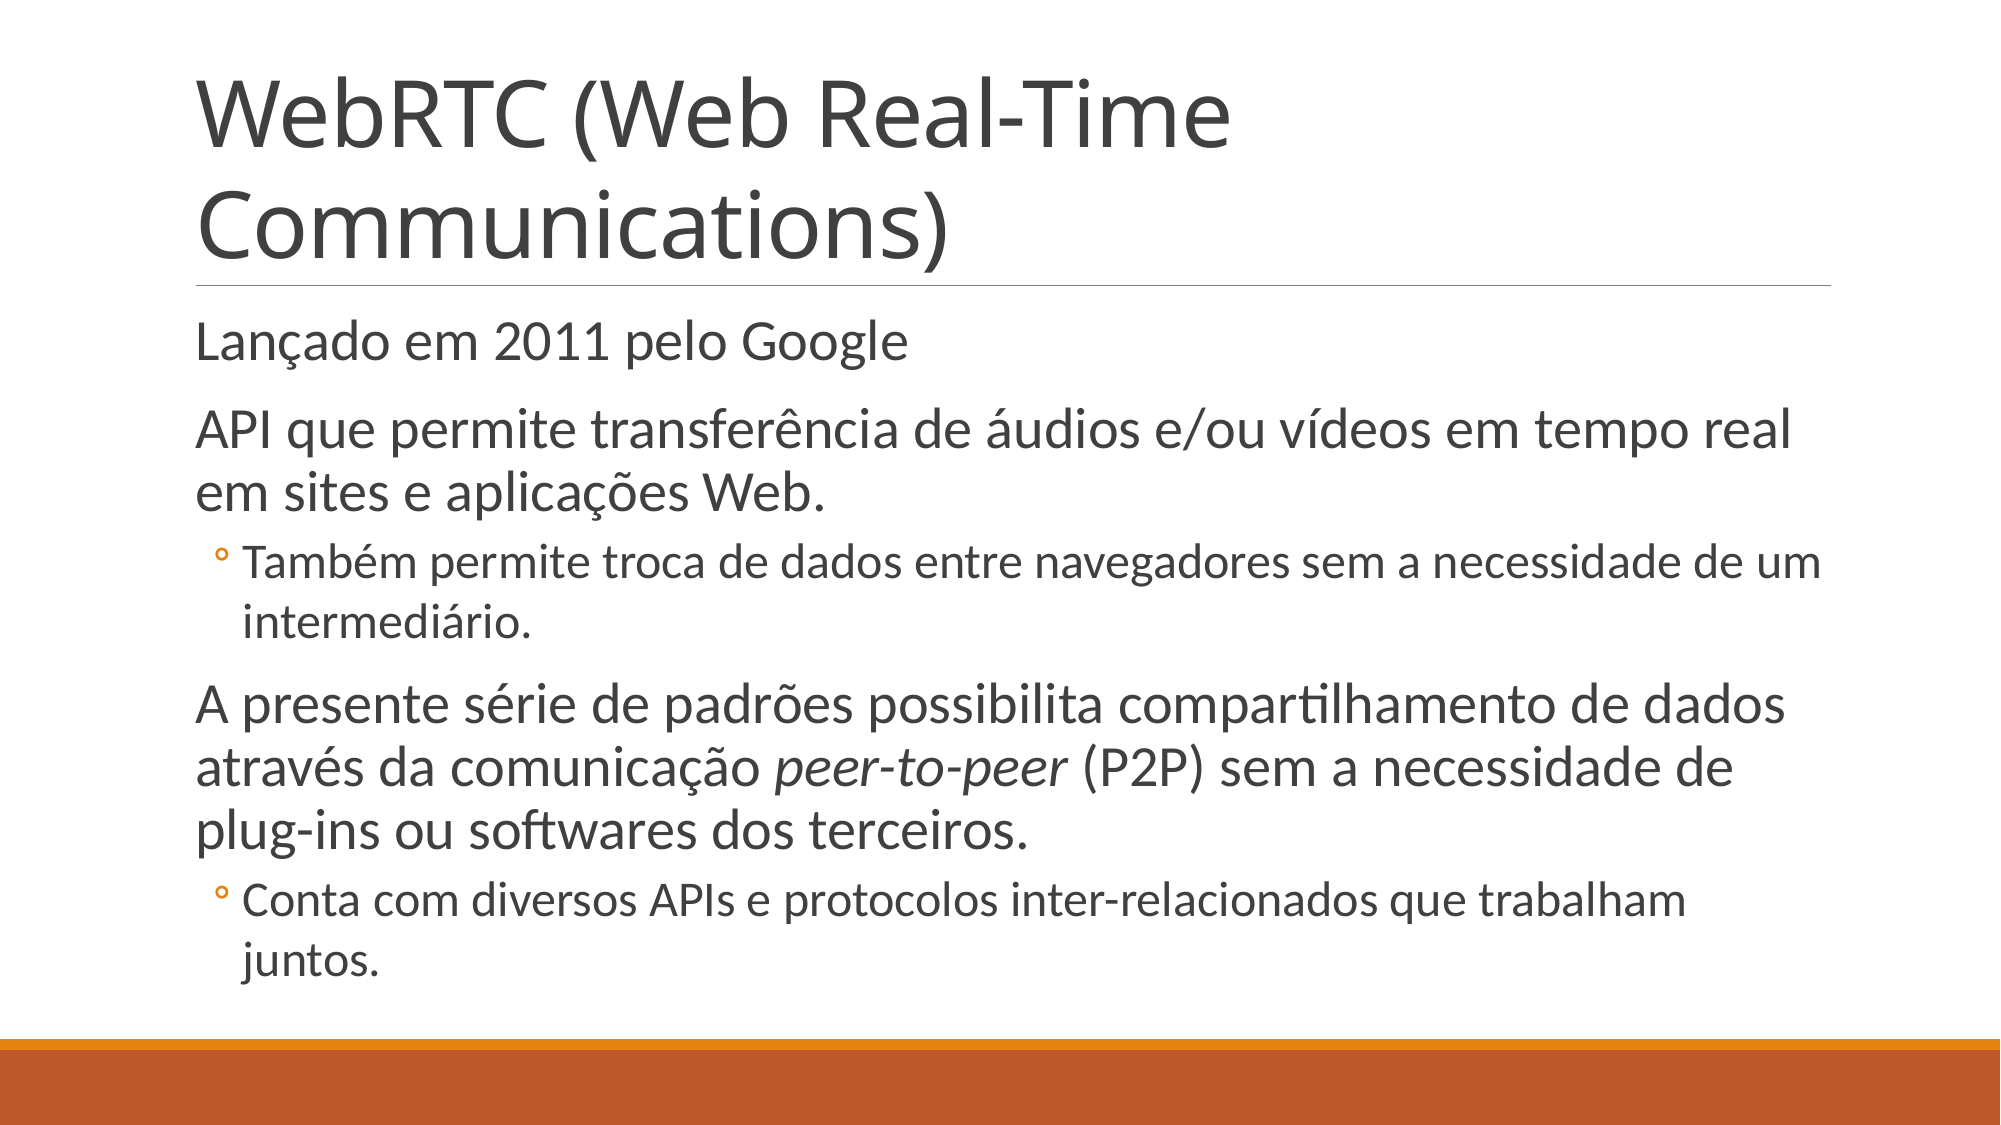

# WebRTC (Web Real-Time Communications)
Lançado em 2011 pelo Google
API que permite transferência de áudios e/ou vídeos em tempo real em sites e aplicações Web.
Também permite troca de dados entre navegadores sem a necessidade de um intermediário.
A presente série de padrões possibilita compartilhamento de dados através da comunicação peer-to-peer (P2P) sem a necessidade de plug-ins ou softwares dos terceiros.
Conta com diversos APIs e protocolos inter-relacionados que trabalham juntos.